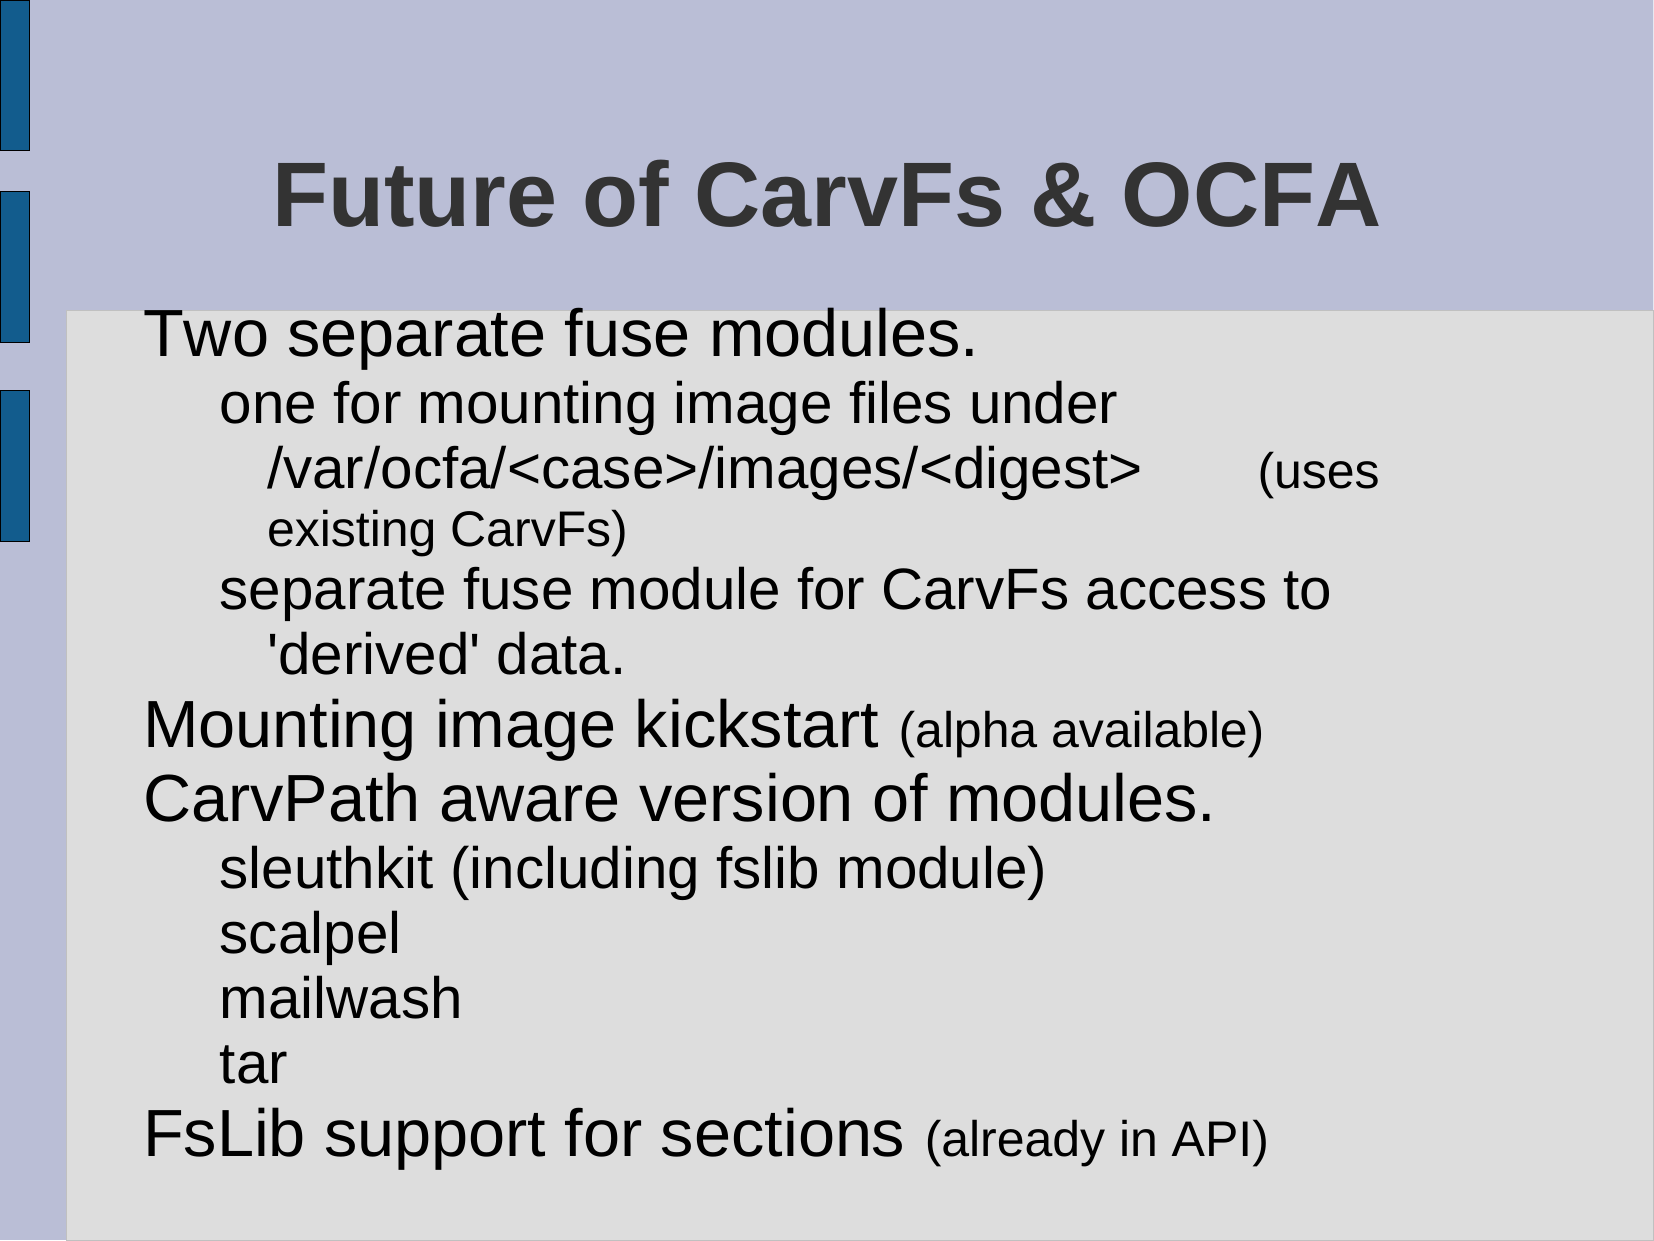

# Future of CarvFs & OCFA
Two separate fuse modules.
one for mounting image files under /var/ocfa/<case>/images/<digest> (uses existing CarvFs)
separate fuse module for CarvFs access to 'derived' data.
Mounting image kickstart (alpha available)
CarvPath aware version of modules.
sleuthkit (including fslib module)
scalpel
mailwash
tar
FsLib support for sections (already in API)